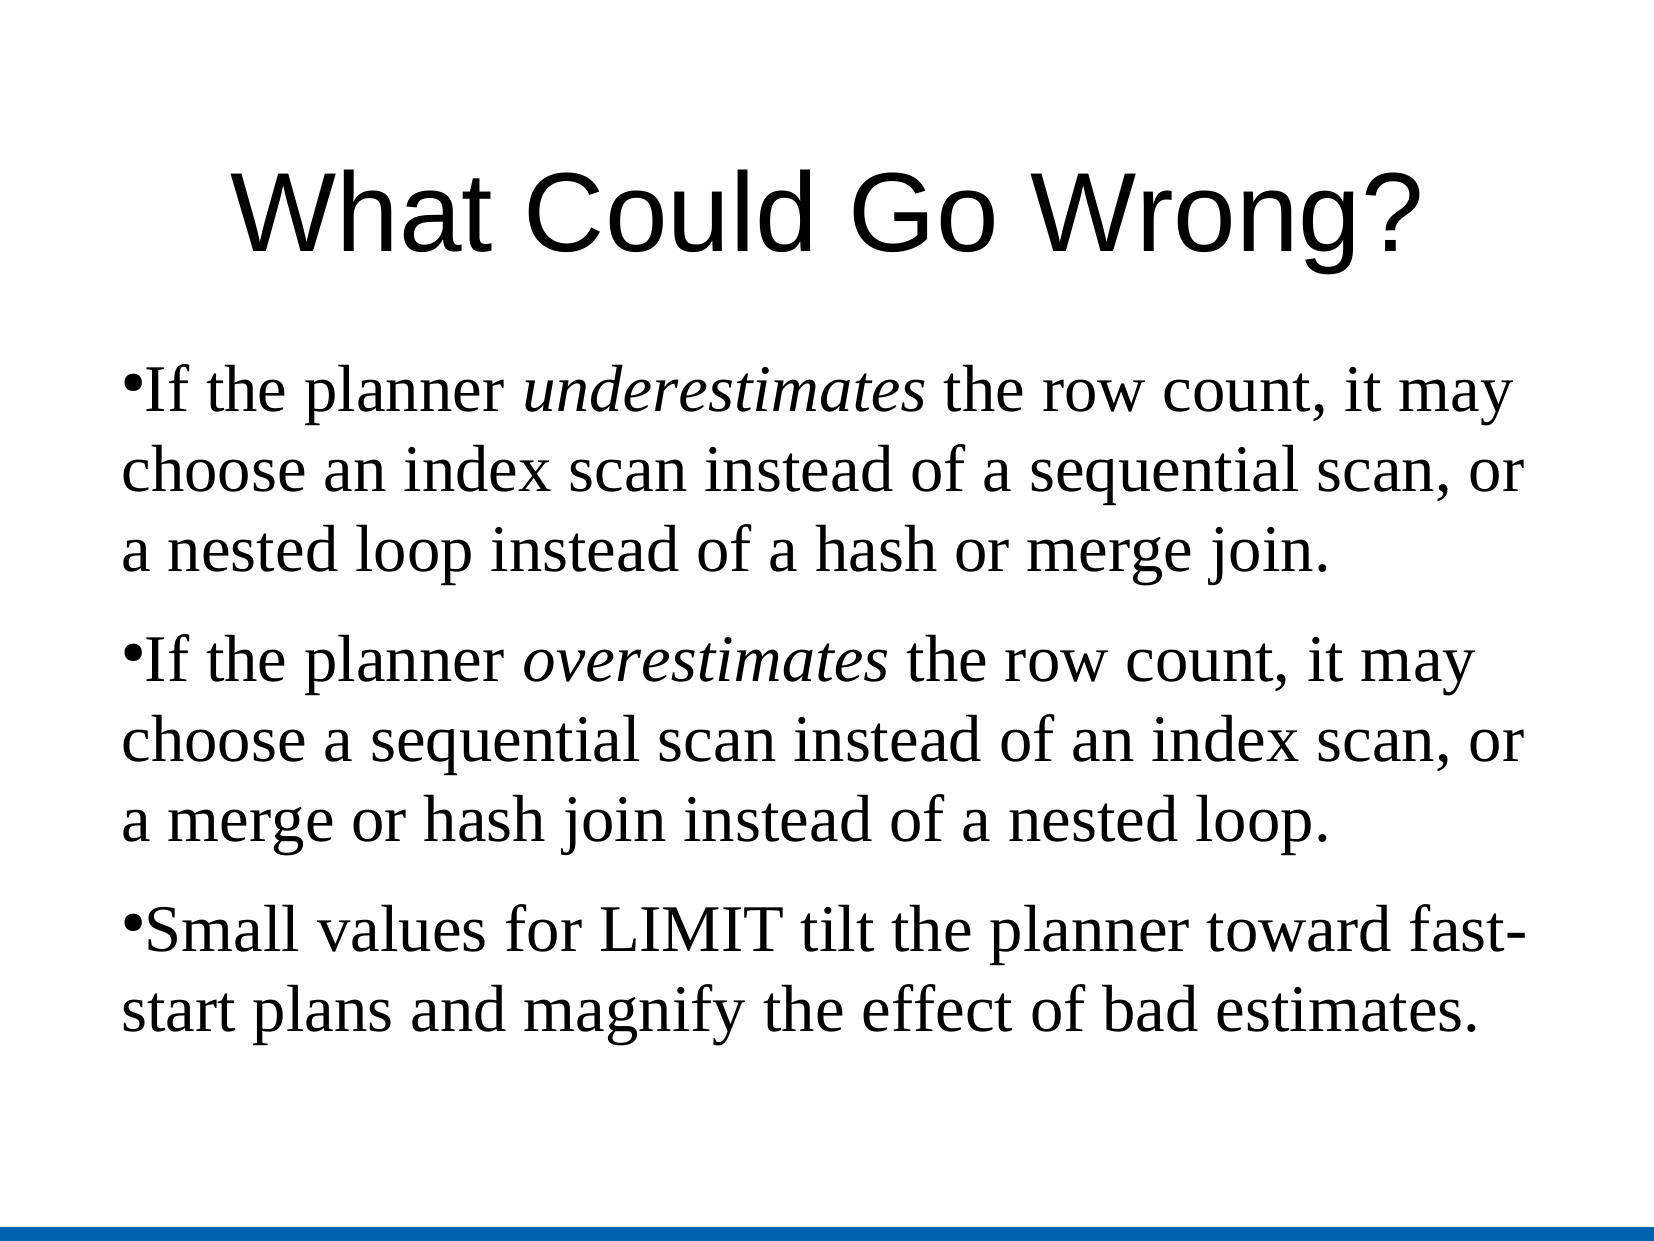

# What Could Go Wrong?
If the planner underestimates the row count, it may choose an index scan instead of a sequential scan, or a nested loop instead of a hash or merge join.
If the planner overestimates the row count, it may choose a sequential scan instead of an index scan, or a merge or hash join instead of a nested loop.
Small values for LIMIT tilt the planner toward fast-start plans and magnify the effect of bad estimates.